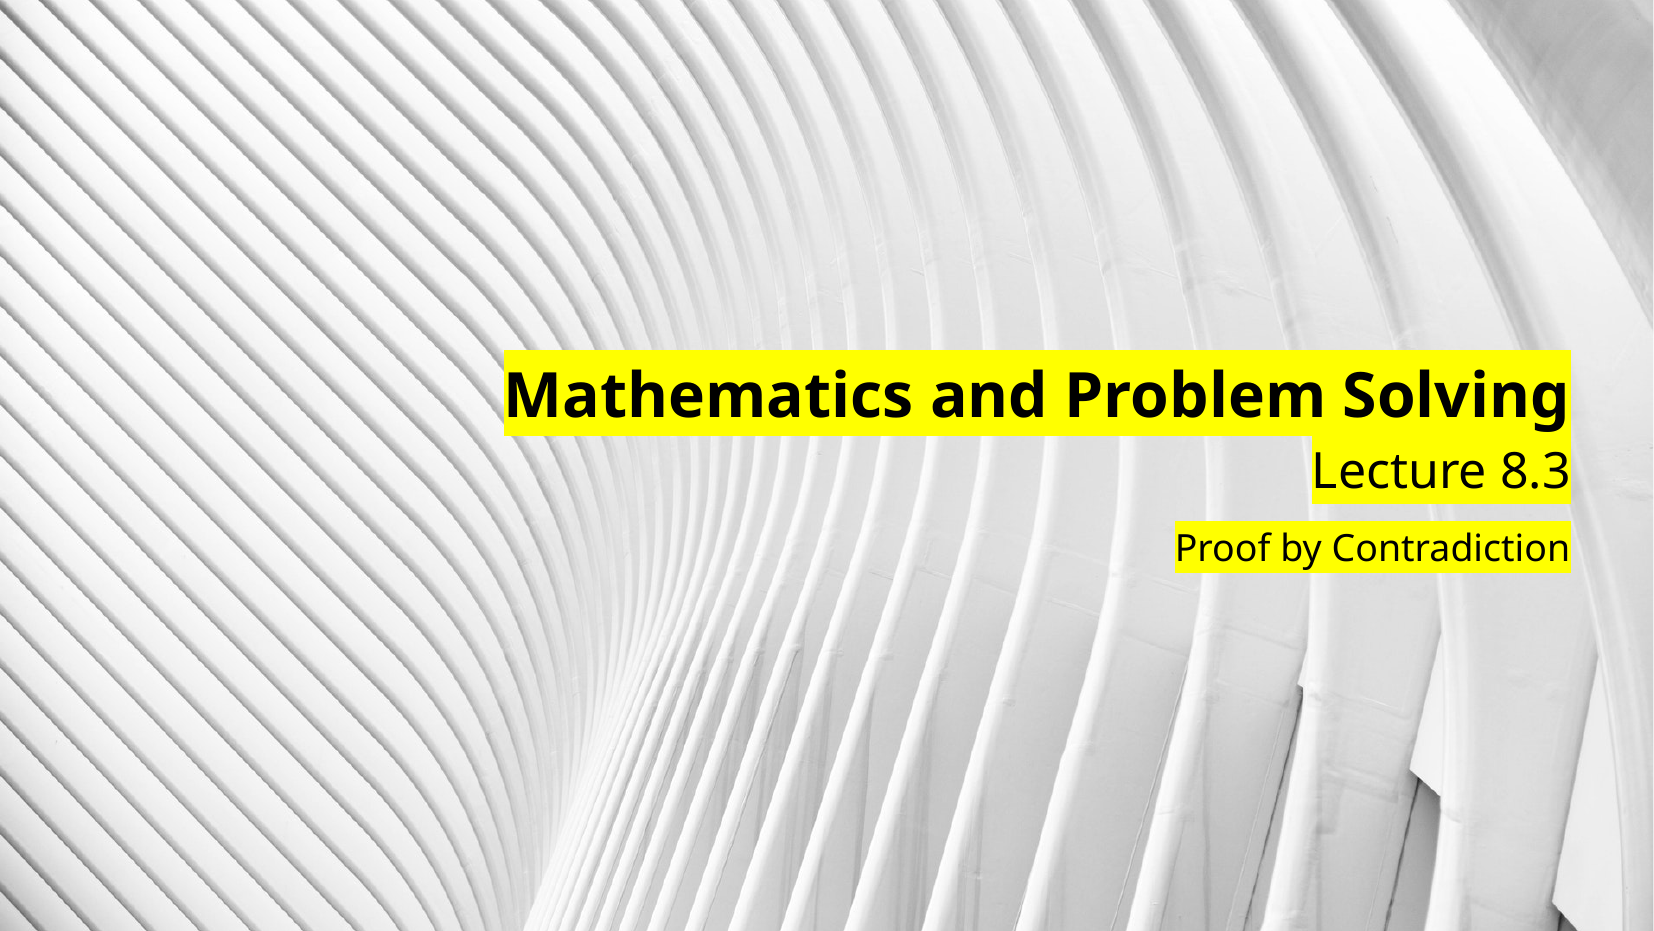

#
Mathematics and Problem Solving
Lecture 8.3
Proof by Contradiction